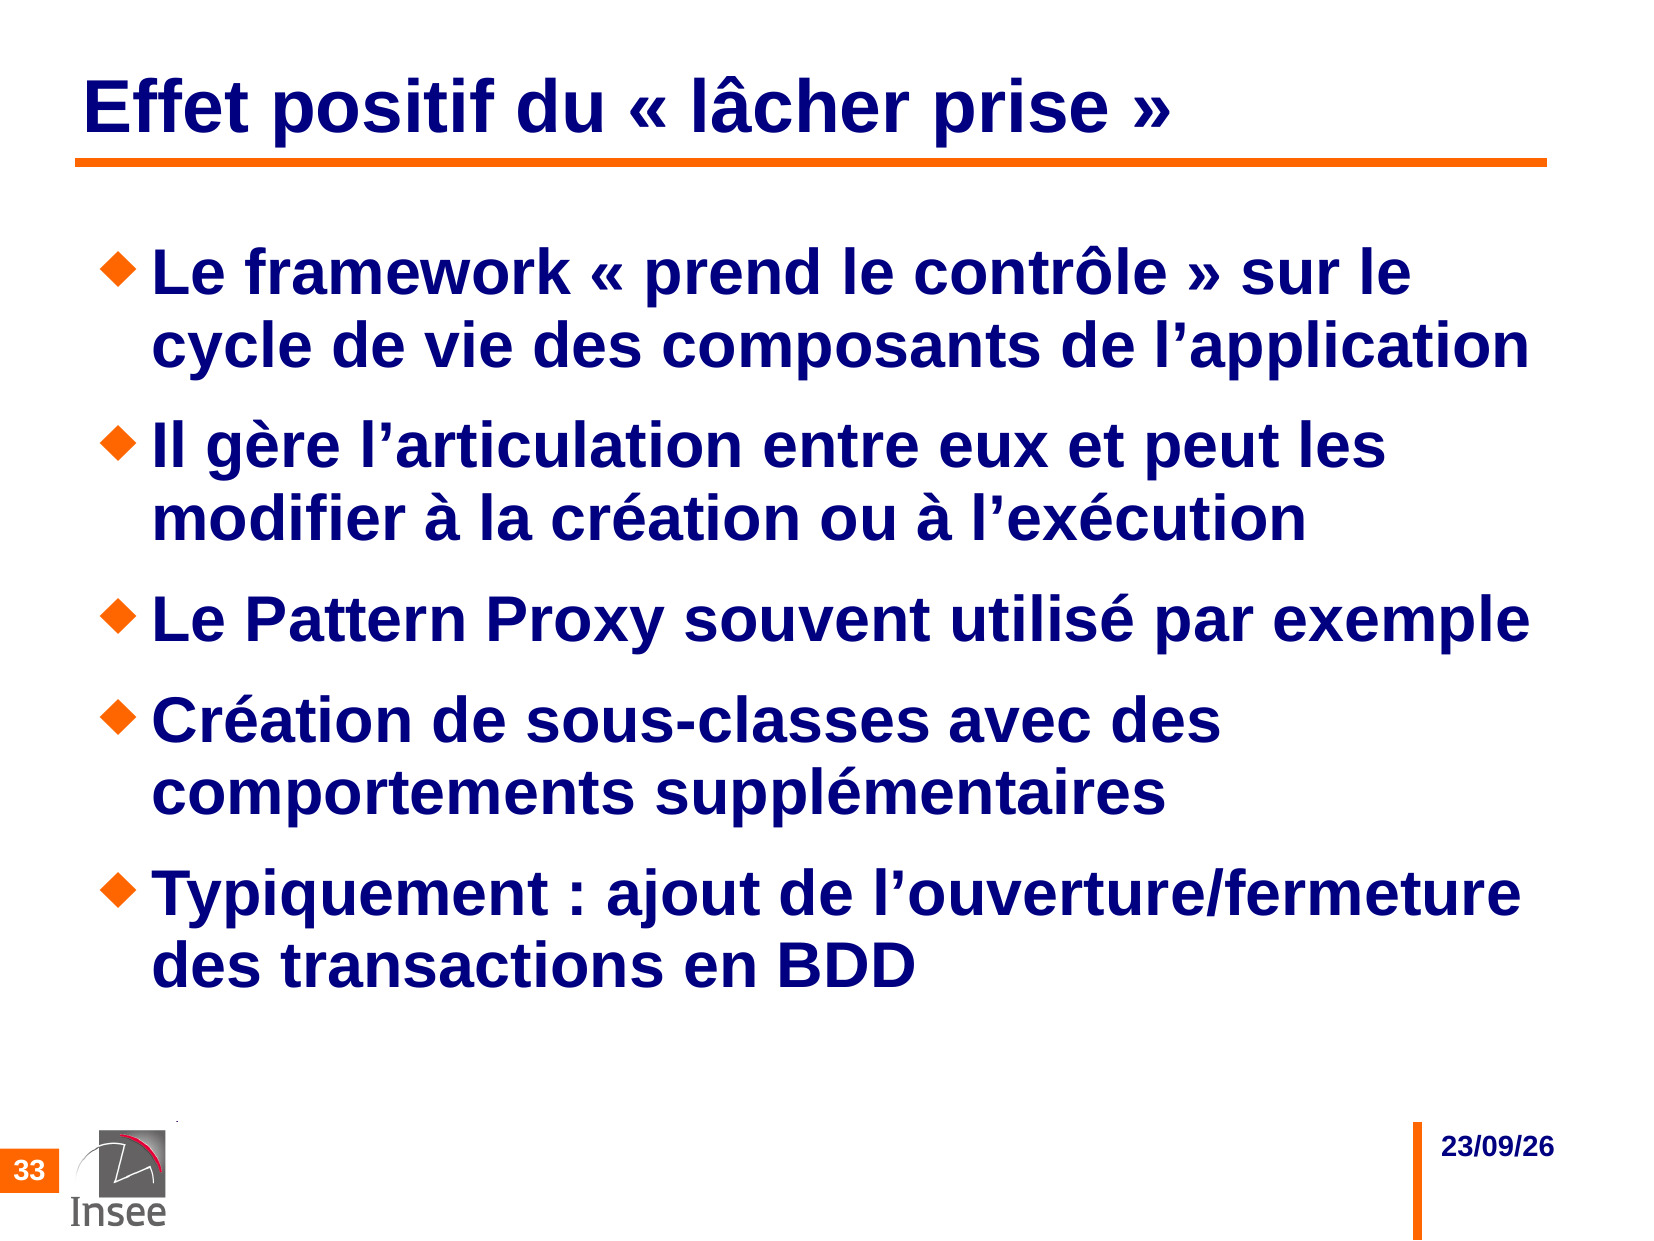

# Effet positif du « lâcher prise »
Le framework « prend le contrôle » sur le cycle de vie des composants de l’application
Il gère l’articulation entre eux et peut les modifier à la création ou à l’exécution
Le Pattern Proxy souvent utilisé par exemple
Création de sous-classes avec des comportements supplémentaires
Typiquement : ajout de l’ouverture/fermeture des transactions en BDD
33